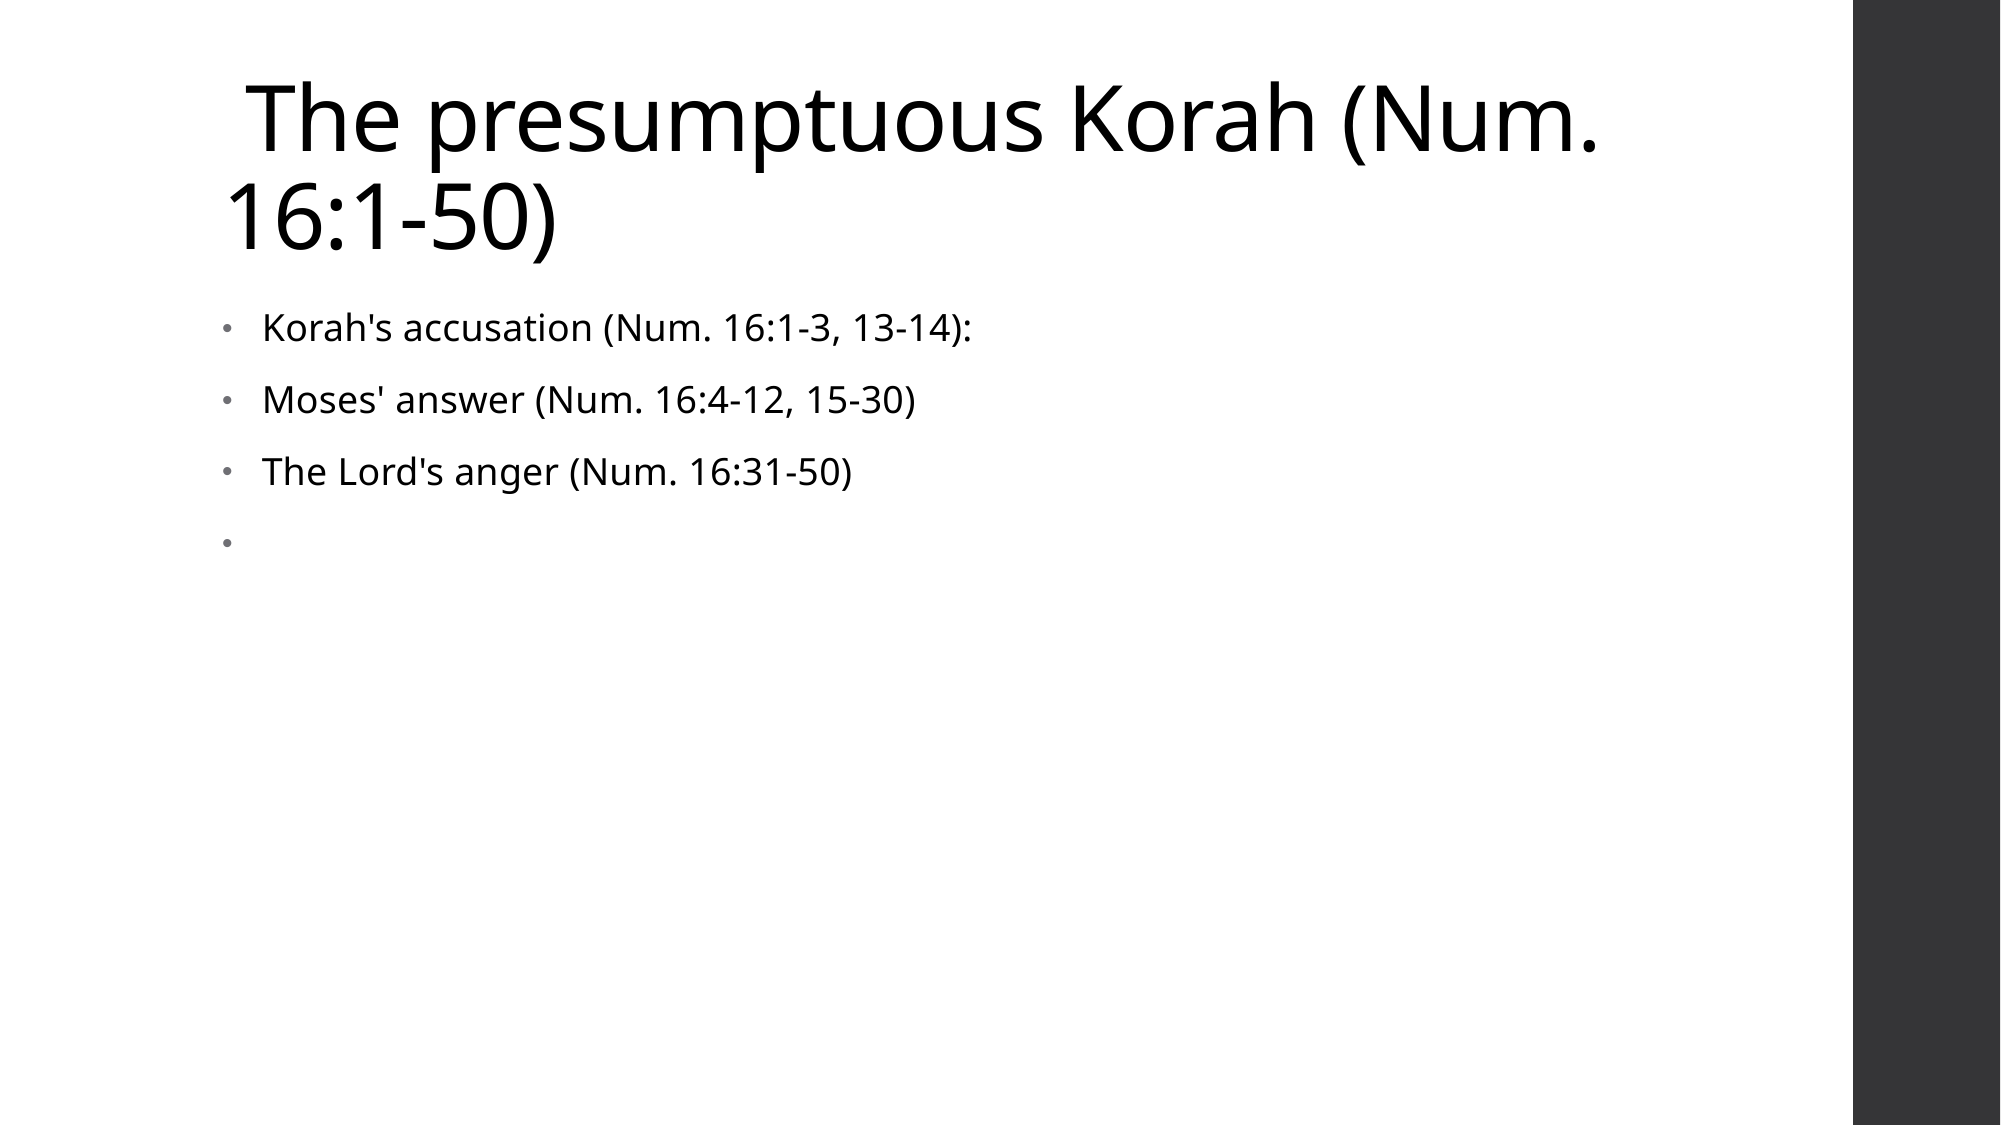

# The presumptuous Korah (Num. 16:1-50)
 Korah's accusation (Num. 16:1-3, 13-14):
 Moses' answer (Num. 16:4-12, 15-30)
 The Lord's anger (Num. 16:31-50)